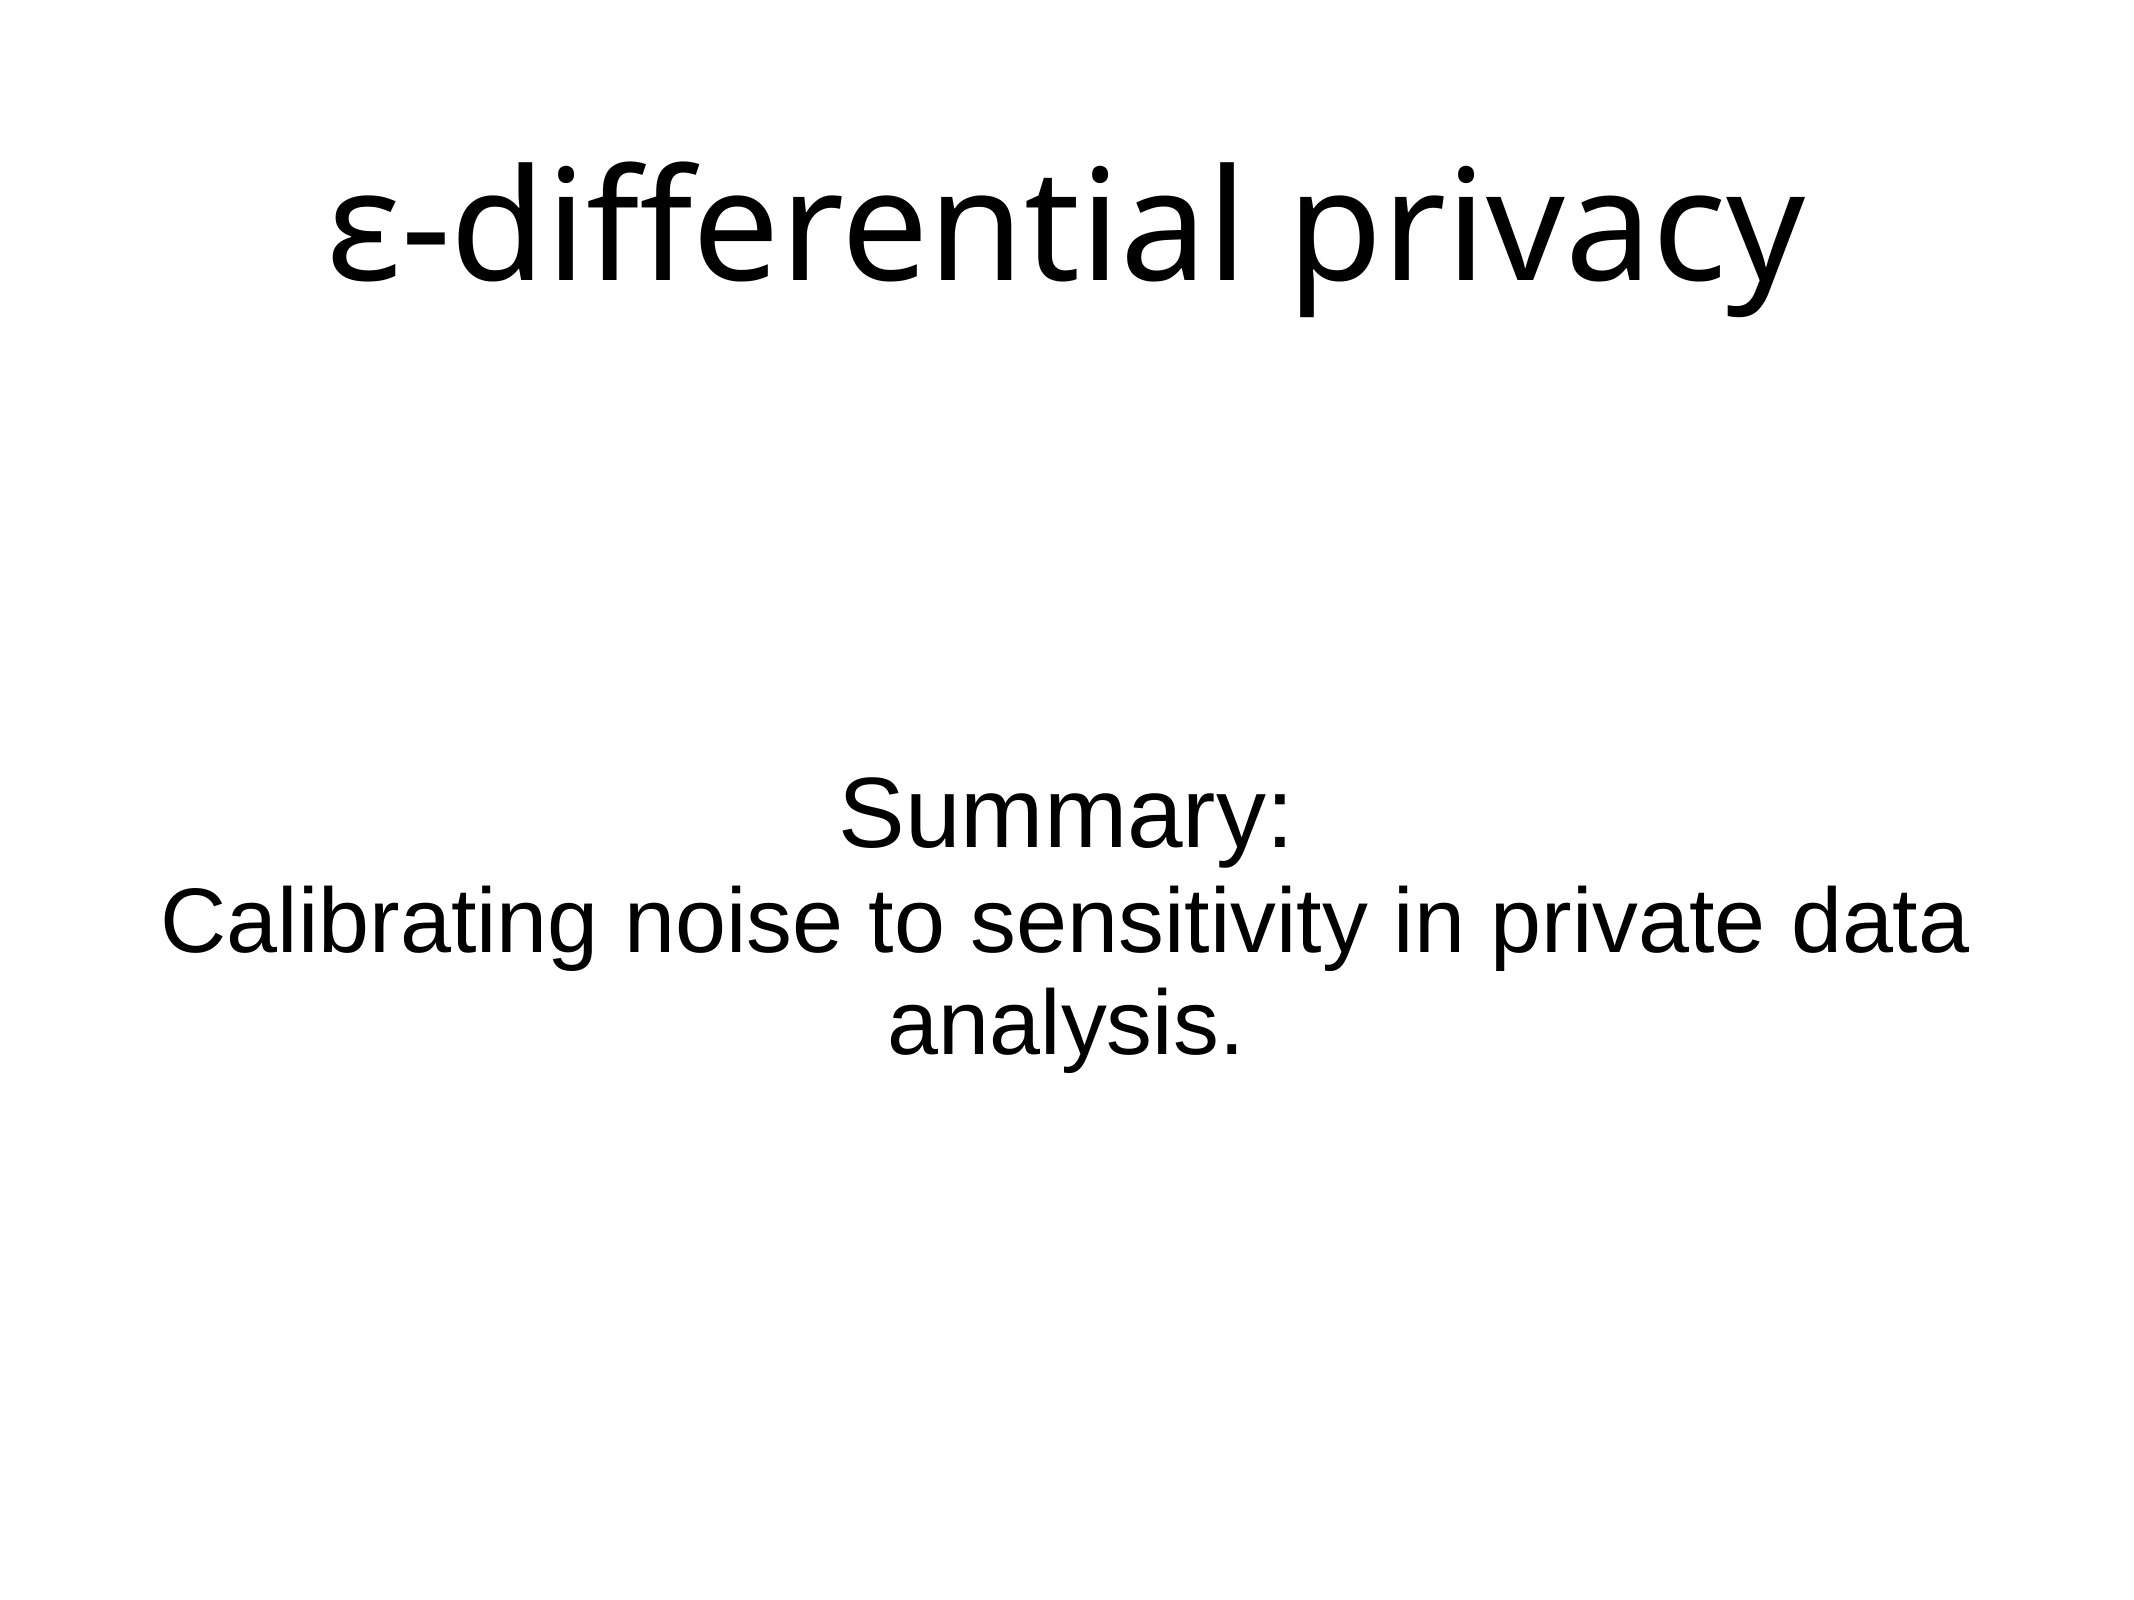

# ε-differential privacy
Summary:
Calibrating noise to sensitivity in private data analysis.